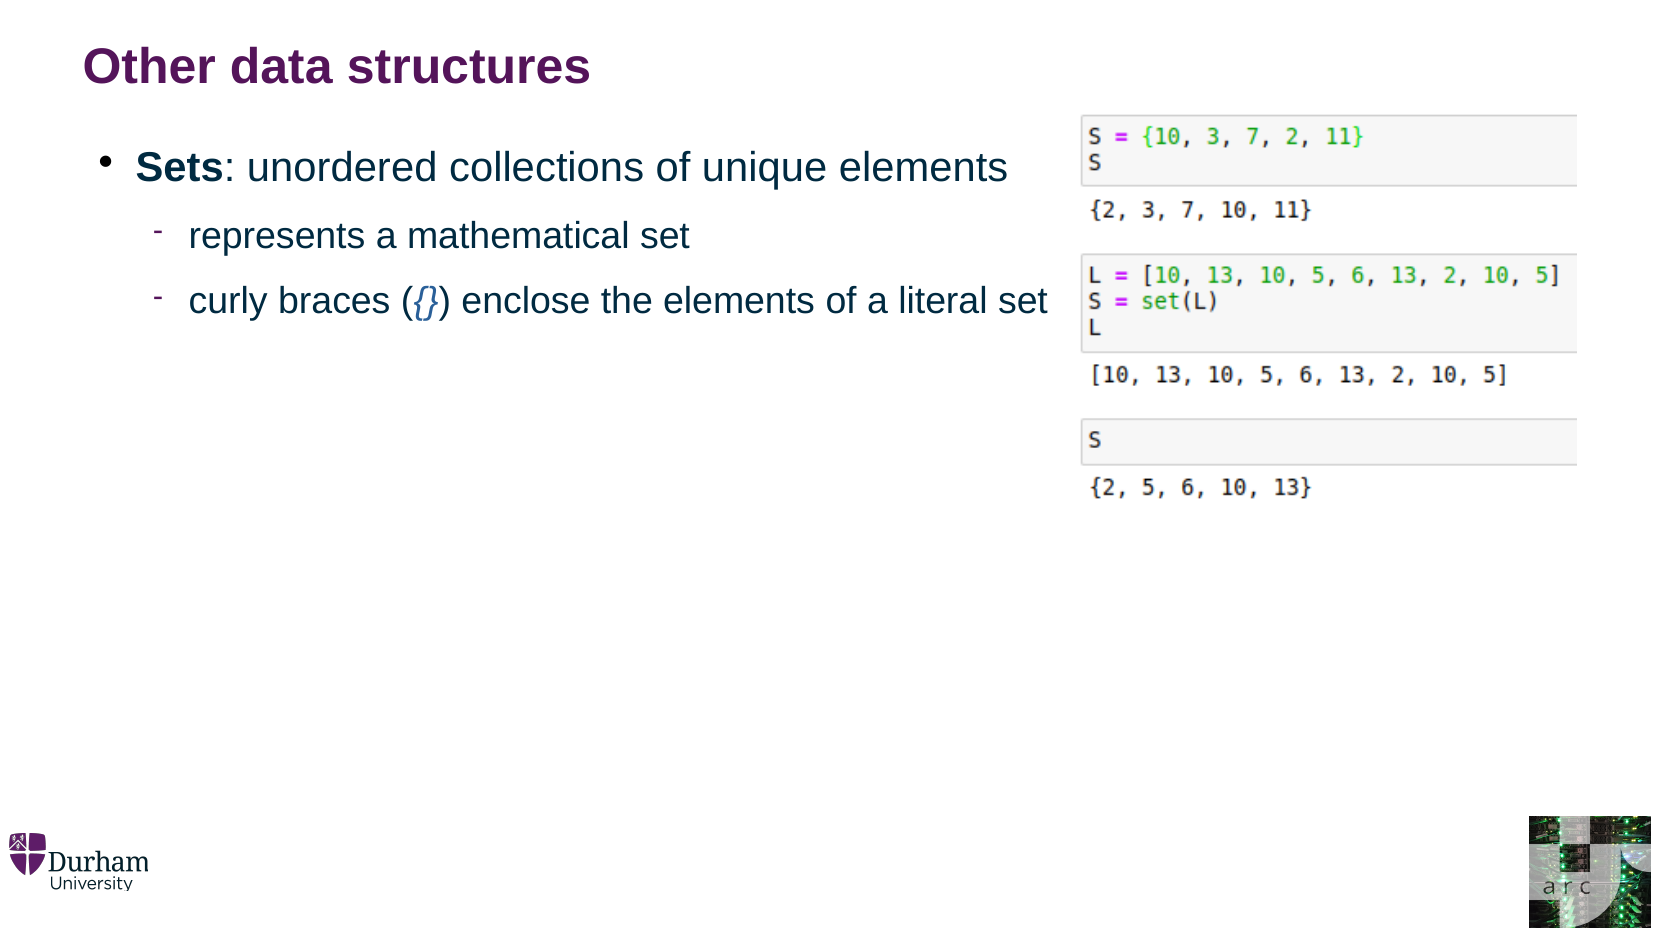

# Other data structures
Sets: unordered collections of unique elements
represents a mathematical set
curly braces ({}) enclose the elements of a literal set